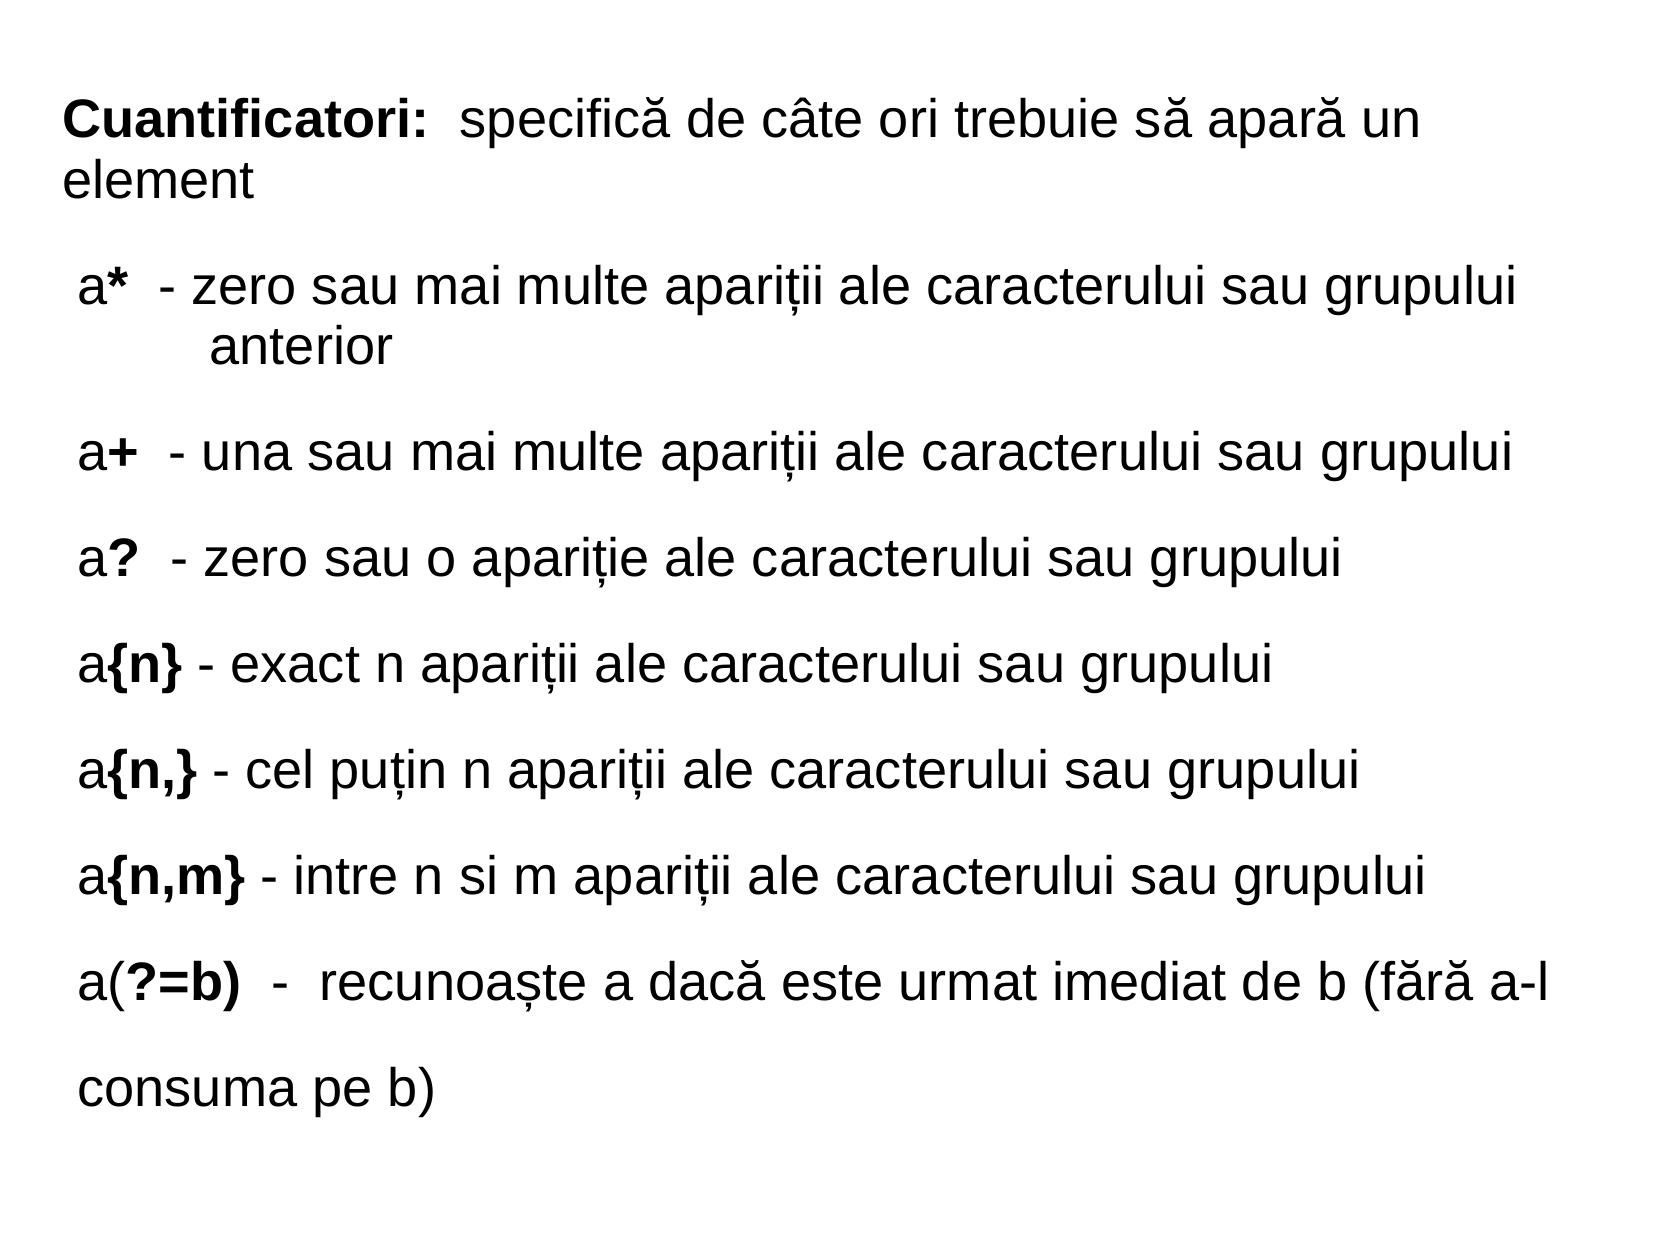

Cuantificatori: specifică de câte ori trebuie să apară un element
 a* - zero sau mai multe apariții ale caracterului sau grupului 		anterior
 a+ - una sau mai multe apariții ale caracterului sau grupului
 a? - zero sau o apariție ale caracterului sau grupului
 a{n} - exact n apariții ale caracterului sau grupului
 a{n,} - cel puțin n apariții ale caracterului sau grupului
 a{n,m} - intre n si m apariții ale caracterului sau grupului
 a(?=b) - recunoaște a dacă este urmat imediat de b (fără a-l
 consuma pe b)